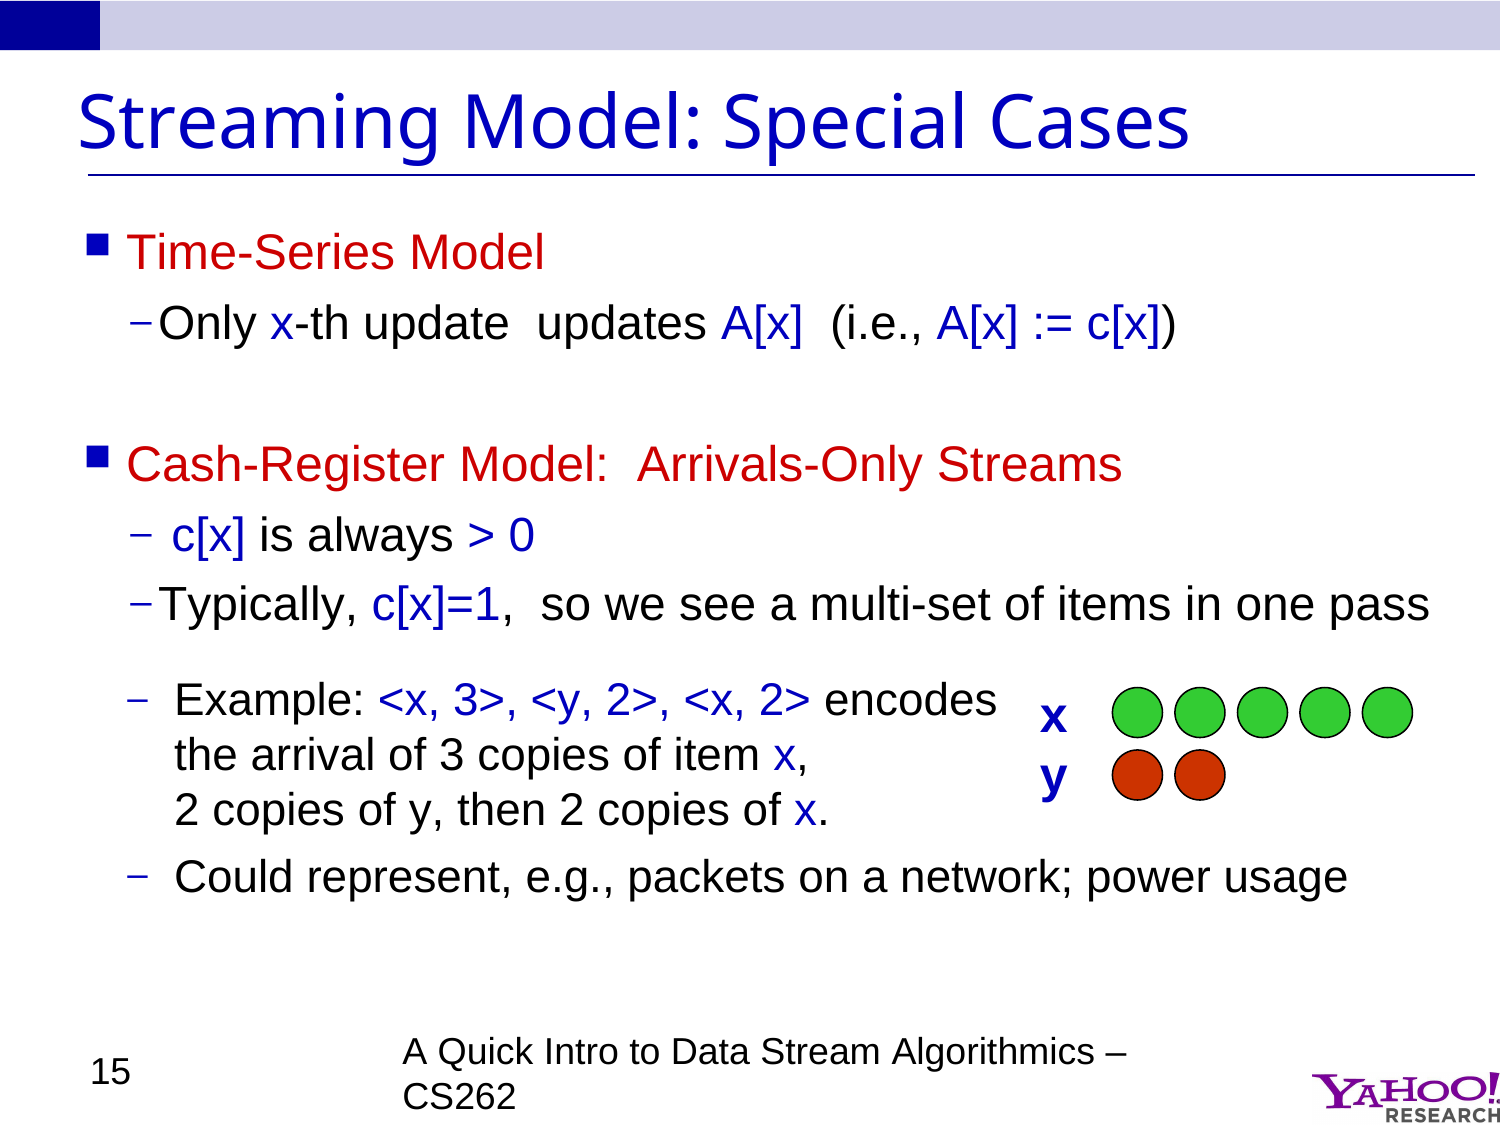

# Streaming Model: Special Cases
 Time-Series Model
Only x-th update updates A[x] (i.e., A[x] := c[x])
 Cash-Register Model: Arrivals-Only Streams
 c[x] is always > 0
Typically, c[x]=1, so we see a multi-set of items in one pass
Example: <x, 3>, <y, 2>, <x, 2> encodes
the arrival of 3 copies of item x,
2 copies of y, then 2 copies of x.
Could represent, e.g., packets on a network; power usage
x
y
Fundamentals of Analyzing and Mining Data Streams
15